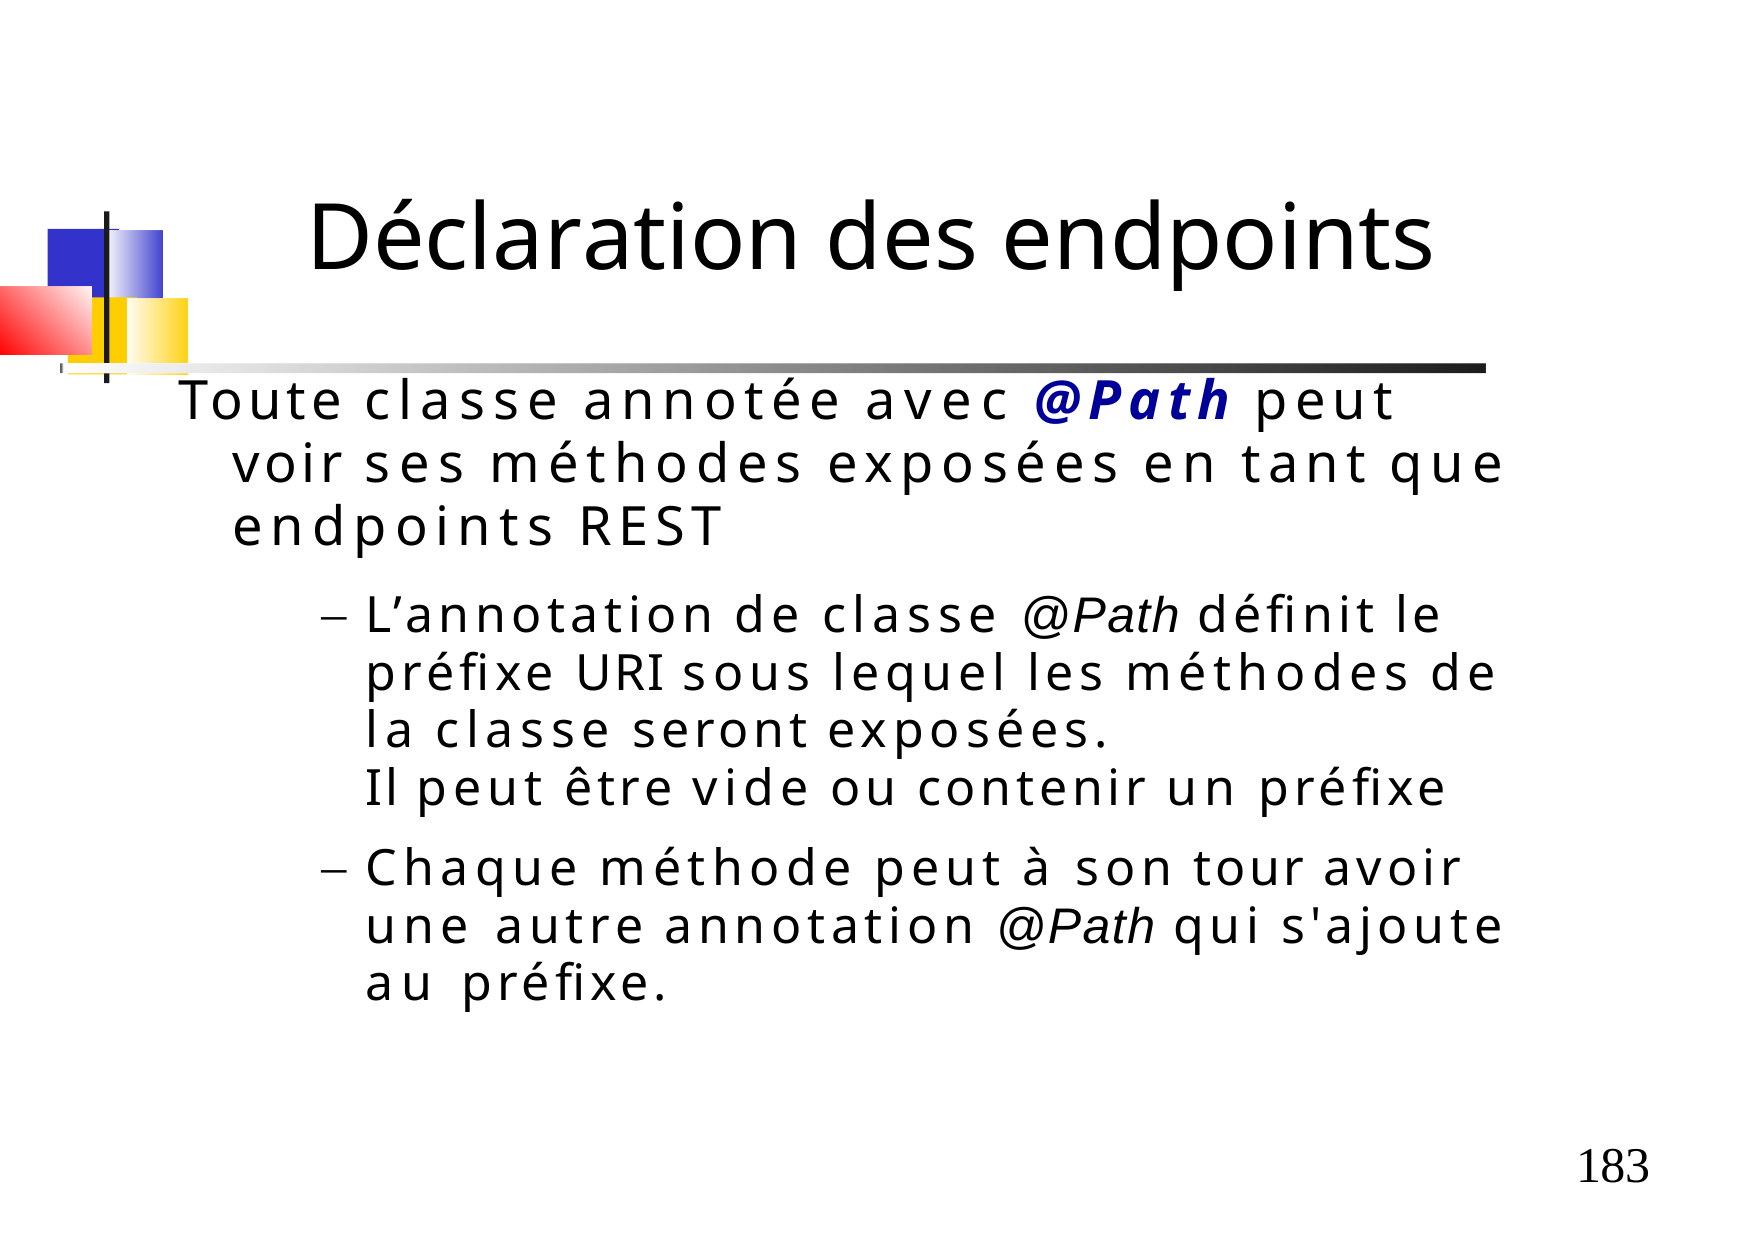

# Déclaration des endpoints
Toute classe annotée avec @Path peut voir ses méthodes exposées en tant que endpoints REST
L’annotation de classe @Path définit le préfixe URI sous lequel les méthodes de la classe seront exposées.
Il peut être vide ou contenir un préfixe
Chaque méthode peut à son tour avoir une autre annotation @Path qui s'ajoute au préfixe.
183